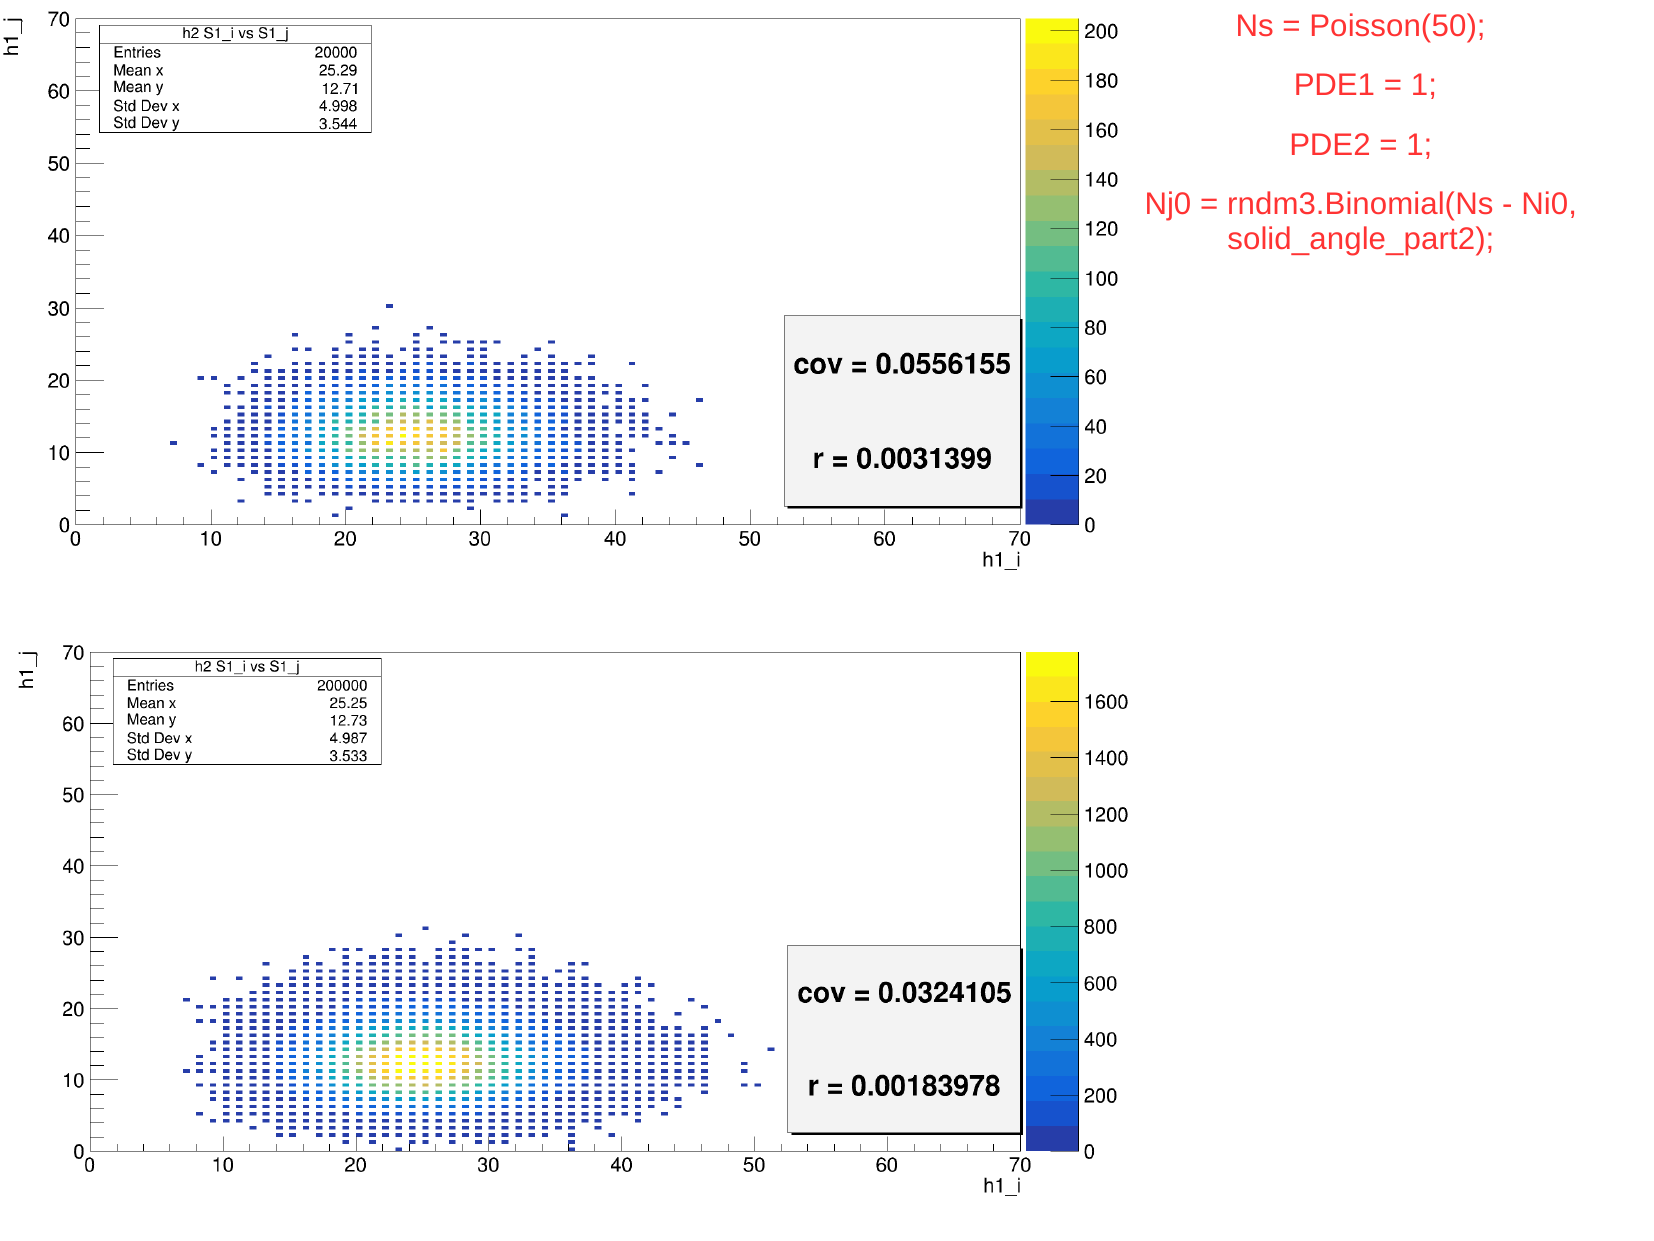

Ns = Poisson(50);
 PDE1 = 1;
PDE2 = 1;
Nj0 = rndm3.Binomial(Ns - Ni0, solid_angle_part2);